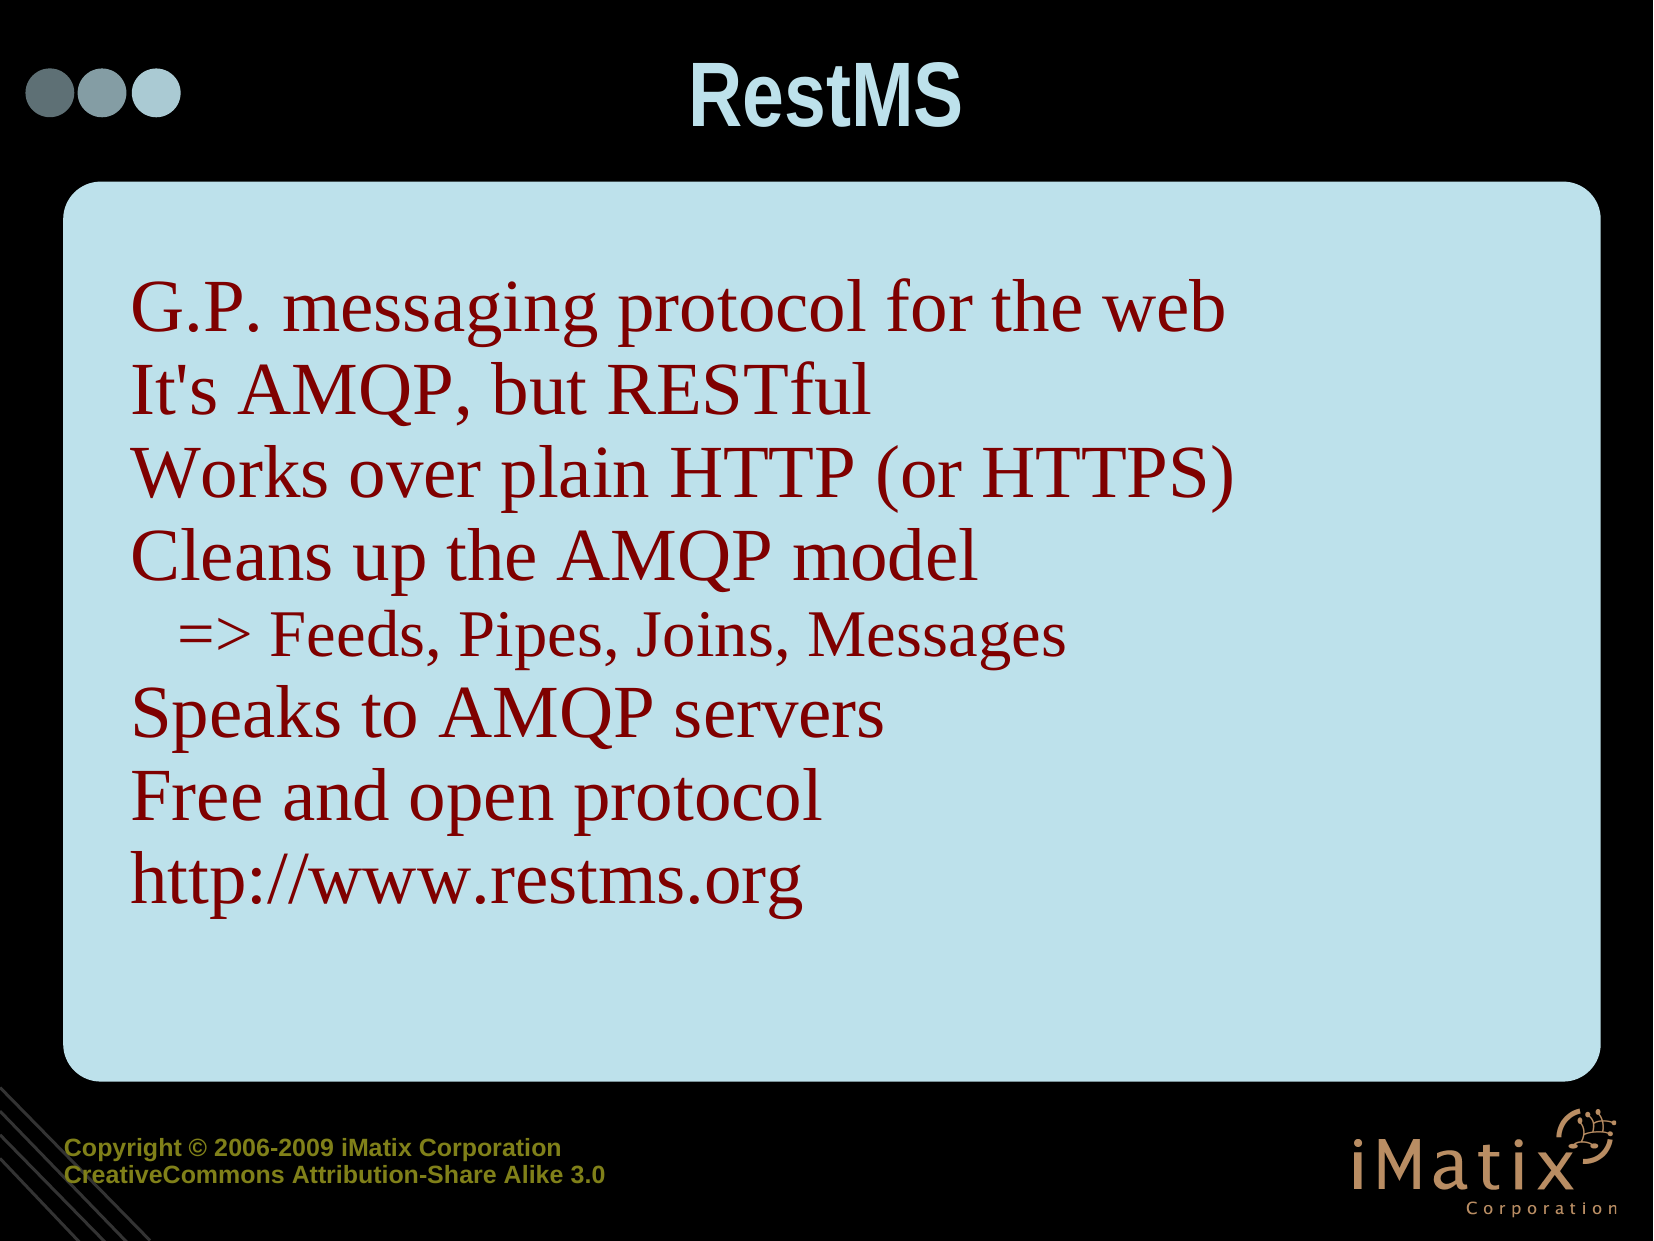

# RestMS
G.P. messaging protocol for the web
It's AMQP, but RESTful
Works over plain HTTP (or HTTPS)
Cleans up the AMQP model
=> Feeds, Pipes, Joins, Messages
Speaks to AMQP servers
Free and open protocol
http://www.restms.org